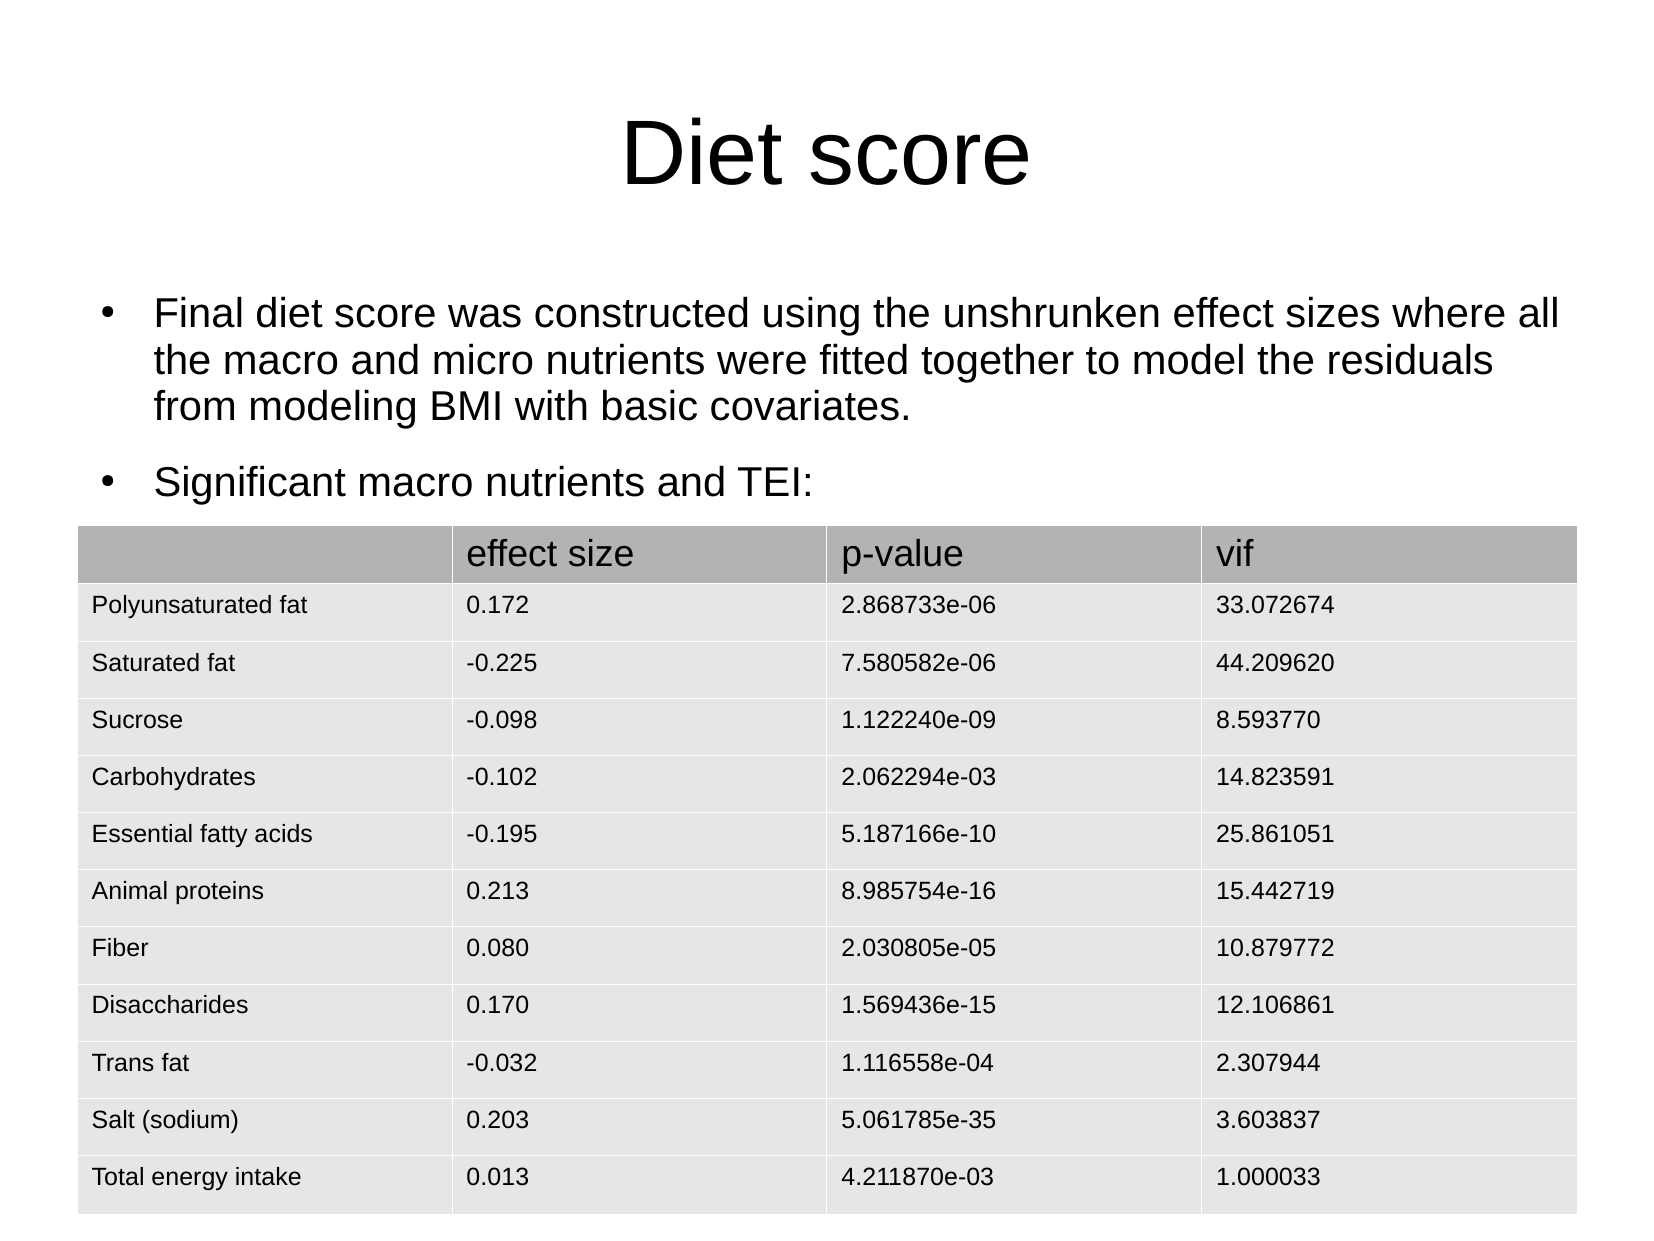

# Diet score
Final diet score was constructed using the unshrunken effect sizes where all the macro and micro nutrients were fitted together to model the residuals from modeling BMI with basic covariates.
Significant macro nutrients and TEI:
| | effect size | p-value | vif |
| --- | --- | --- | --- |
| Polyunsaturated fat | 0.172 | 2.868733e-06 | 33.072674 |
| Saturated fat | -0.225 | 7.580582e-06 | 44.209620 |
| Sucrose | -0.098 | 1.122240e-09 | 8.593770 |
| Carbohydrates | -0.102 | 2.062294e-03 | 14.823591 |
| Essential fatty acids | -0.195 | 5.187166e-10 | 25.861051 |
| Animal proteins | 0.213 | 8.985754e-16 | 15.442719 |
| Fiber | 0.080 | 2.030805e-05 | 10.879772 |
| Disaccharides | 0.170 | 1.569436e-15 | 12.106861 |
| Trans fat | -0.032 | 1.116558e-04 | 2.307944 |
| Salt (sodium) | 0.203 | 5.061785e-35 | 3.603837 |
| Total energy intake | 0.013 | 4.211870e-03 | 1.000033 |